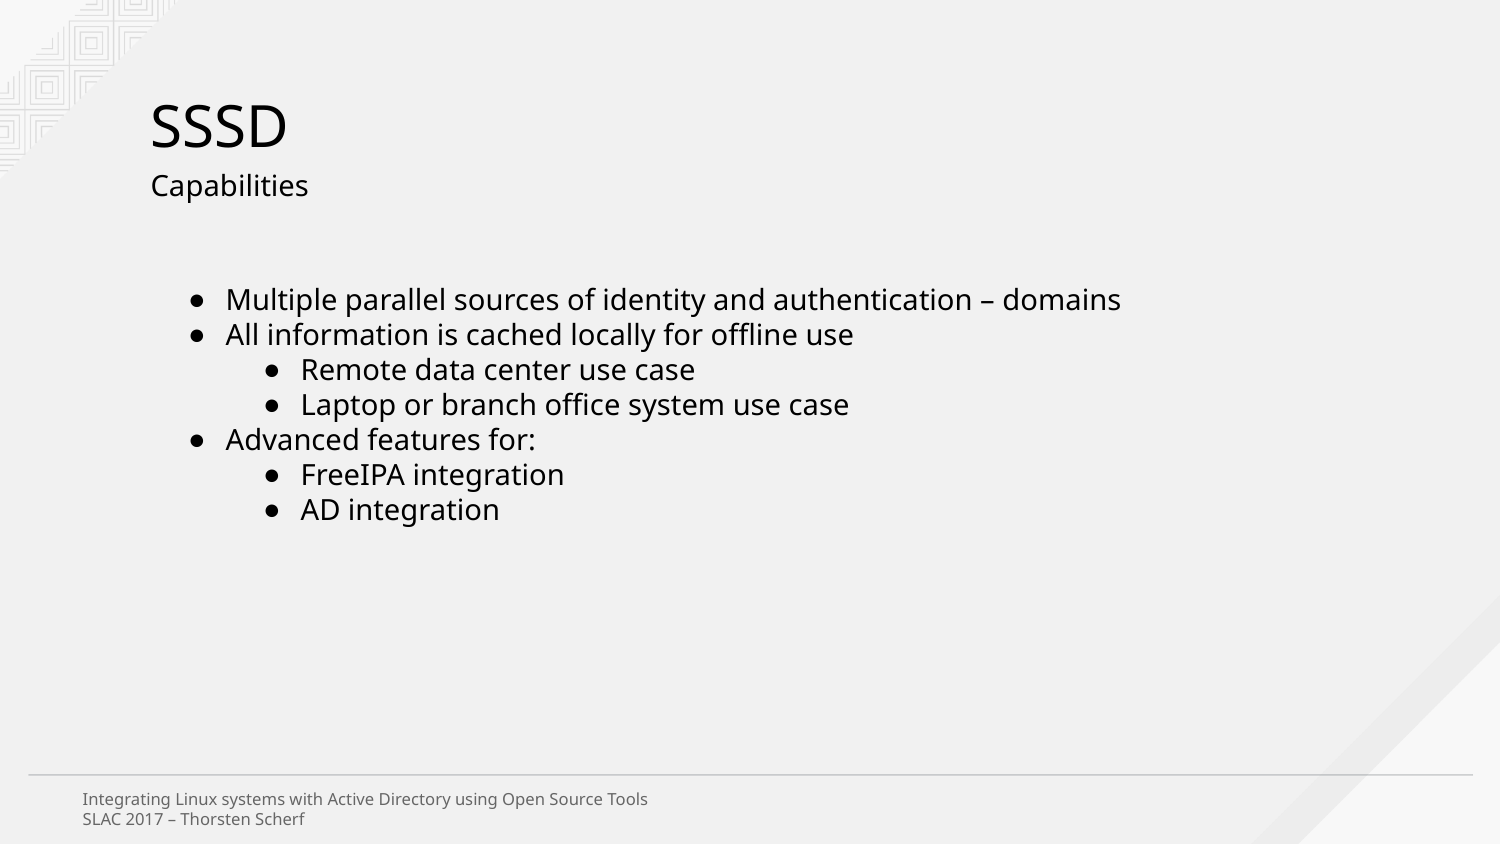

SSSD
Capabilities
# Multiple parallel sources of identity and authentication – domains
All information is cached locally for offline use
Remote data center use case
Laptop or branch office system use case
Advanced features for:
FreeIPA integration
AD integration